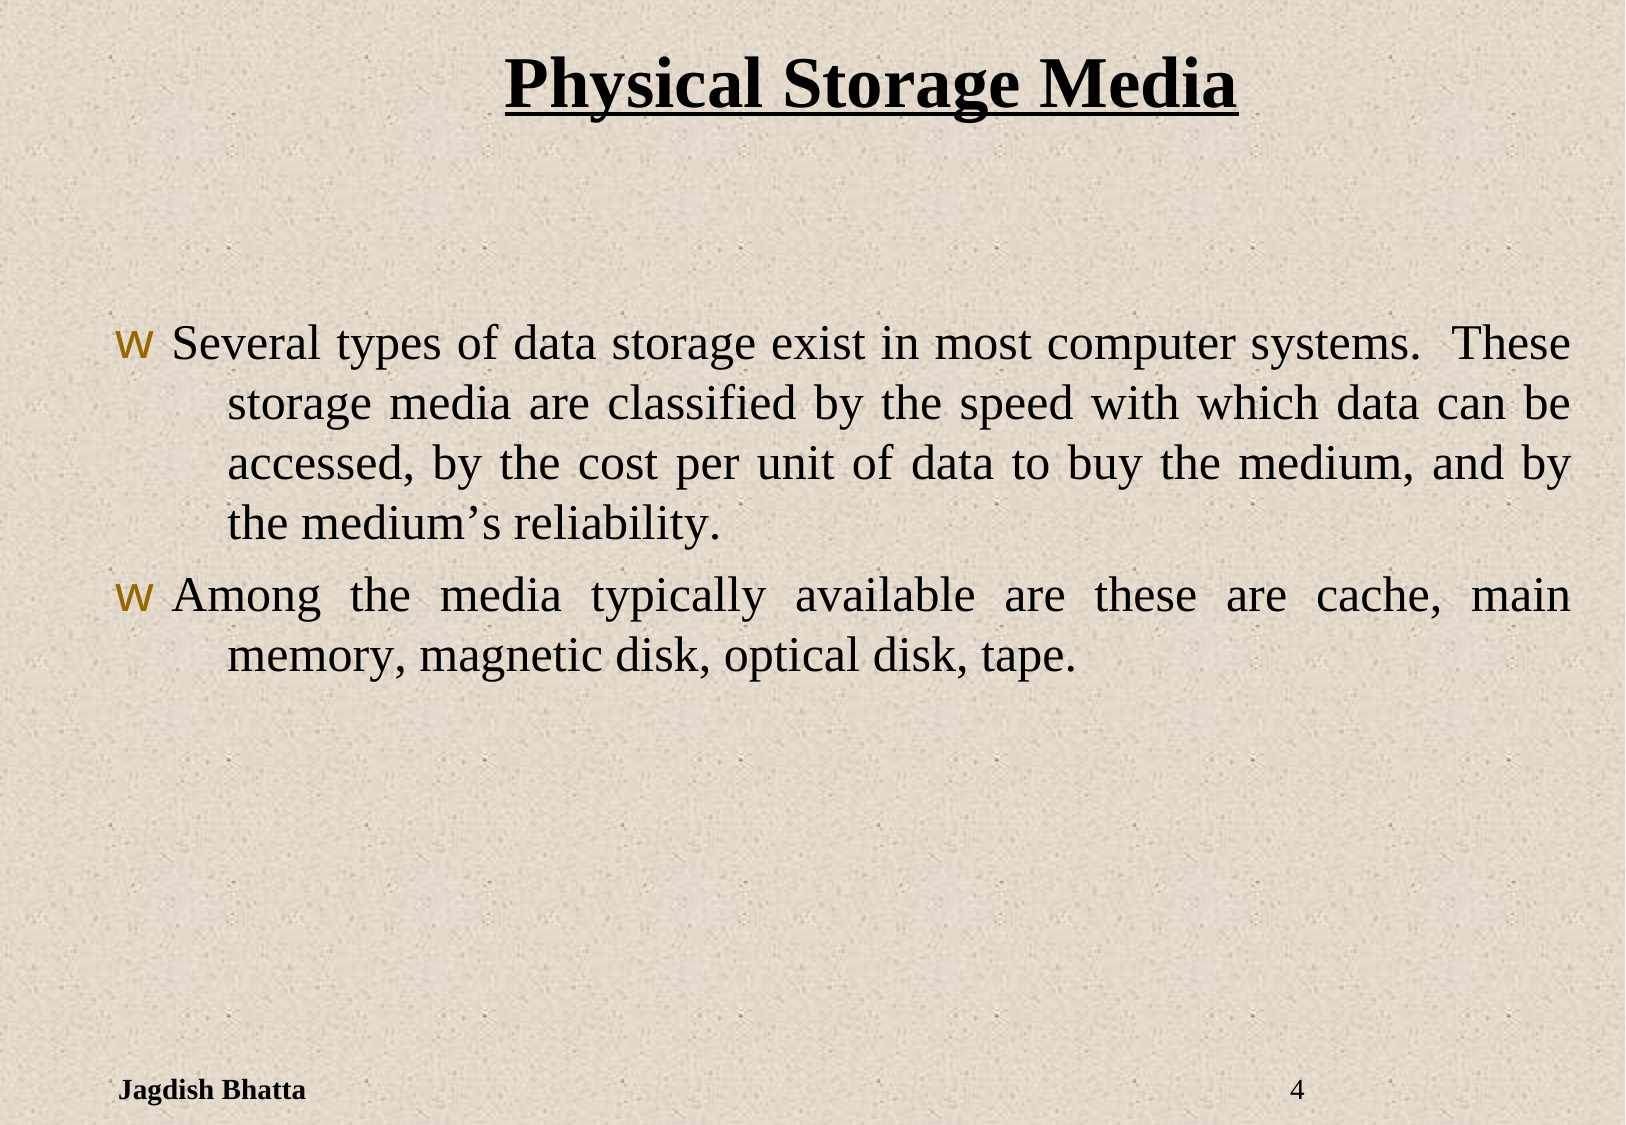

# Physical Storage Media
Several types of data storage exist in most computer systems. These storage media are classified by the speed with which data can be accessed, by the cost per unit of data to buy the medium, and by the medium’s reliability.
Among the media typically available are these are cache, main memory, magnetic disk, optical disk, tape.
Jagdish Bhatta
3